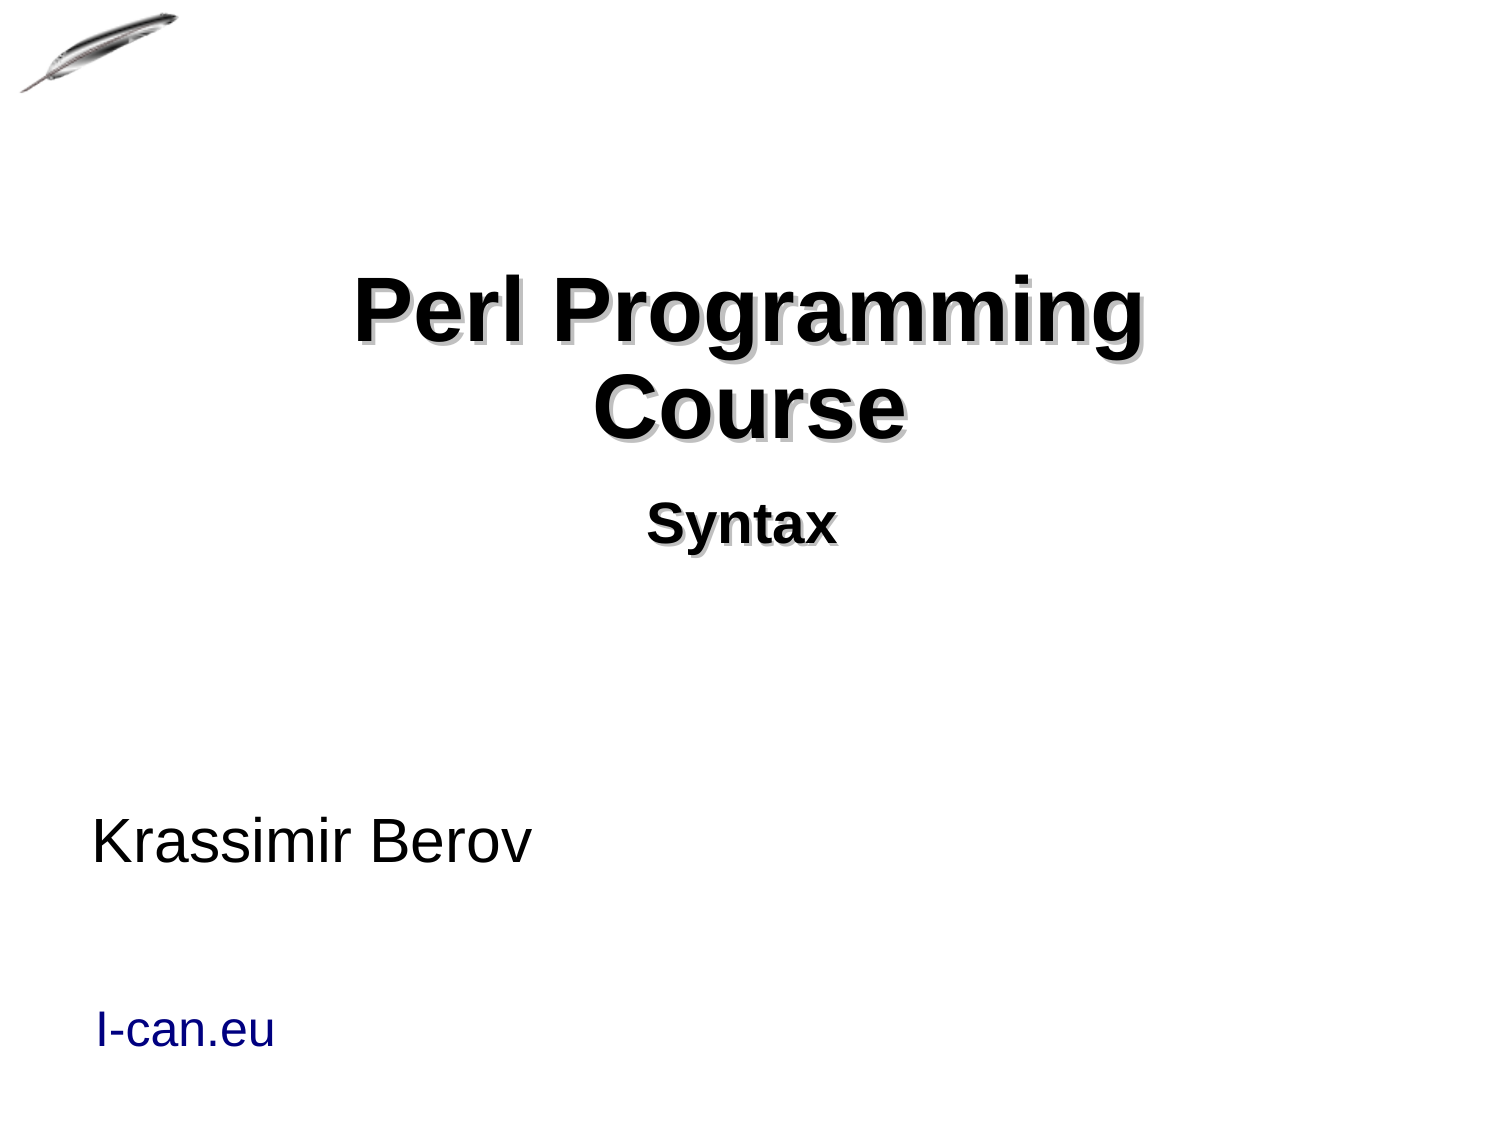

# Perl Programming Course
Syntax
Krassimir Berov
I-can.eu